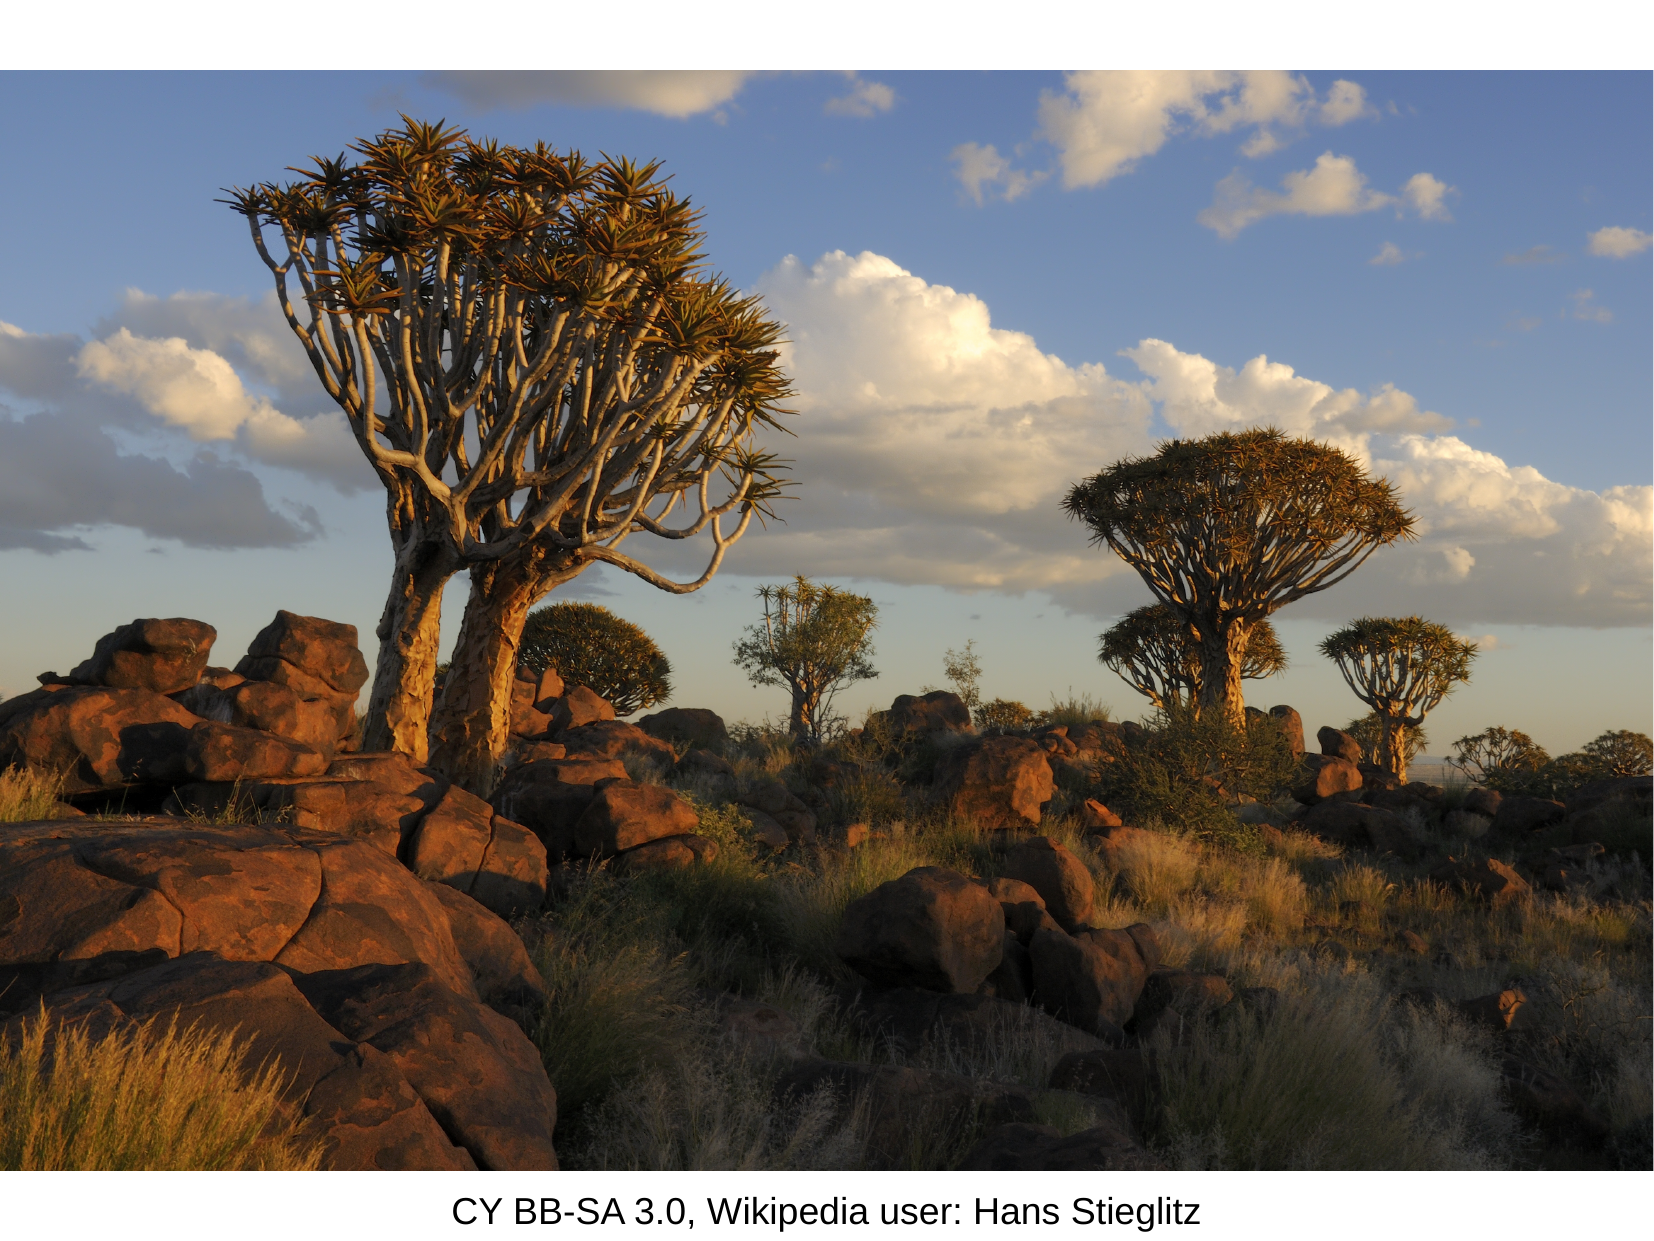

CY BB-SA 3.0, Wikipedia user: Hans Stieglitz